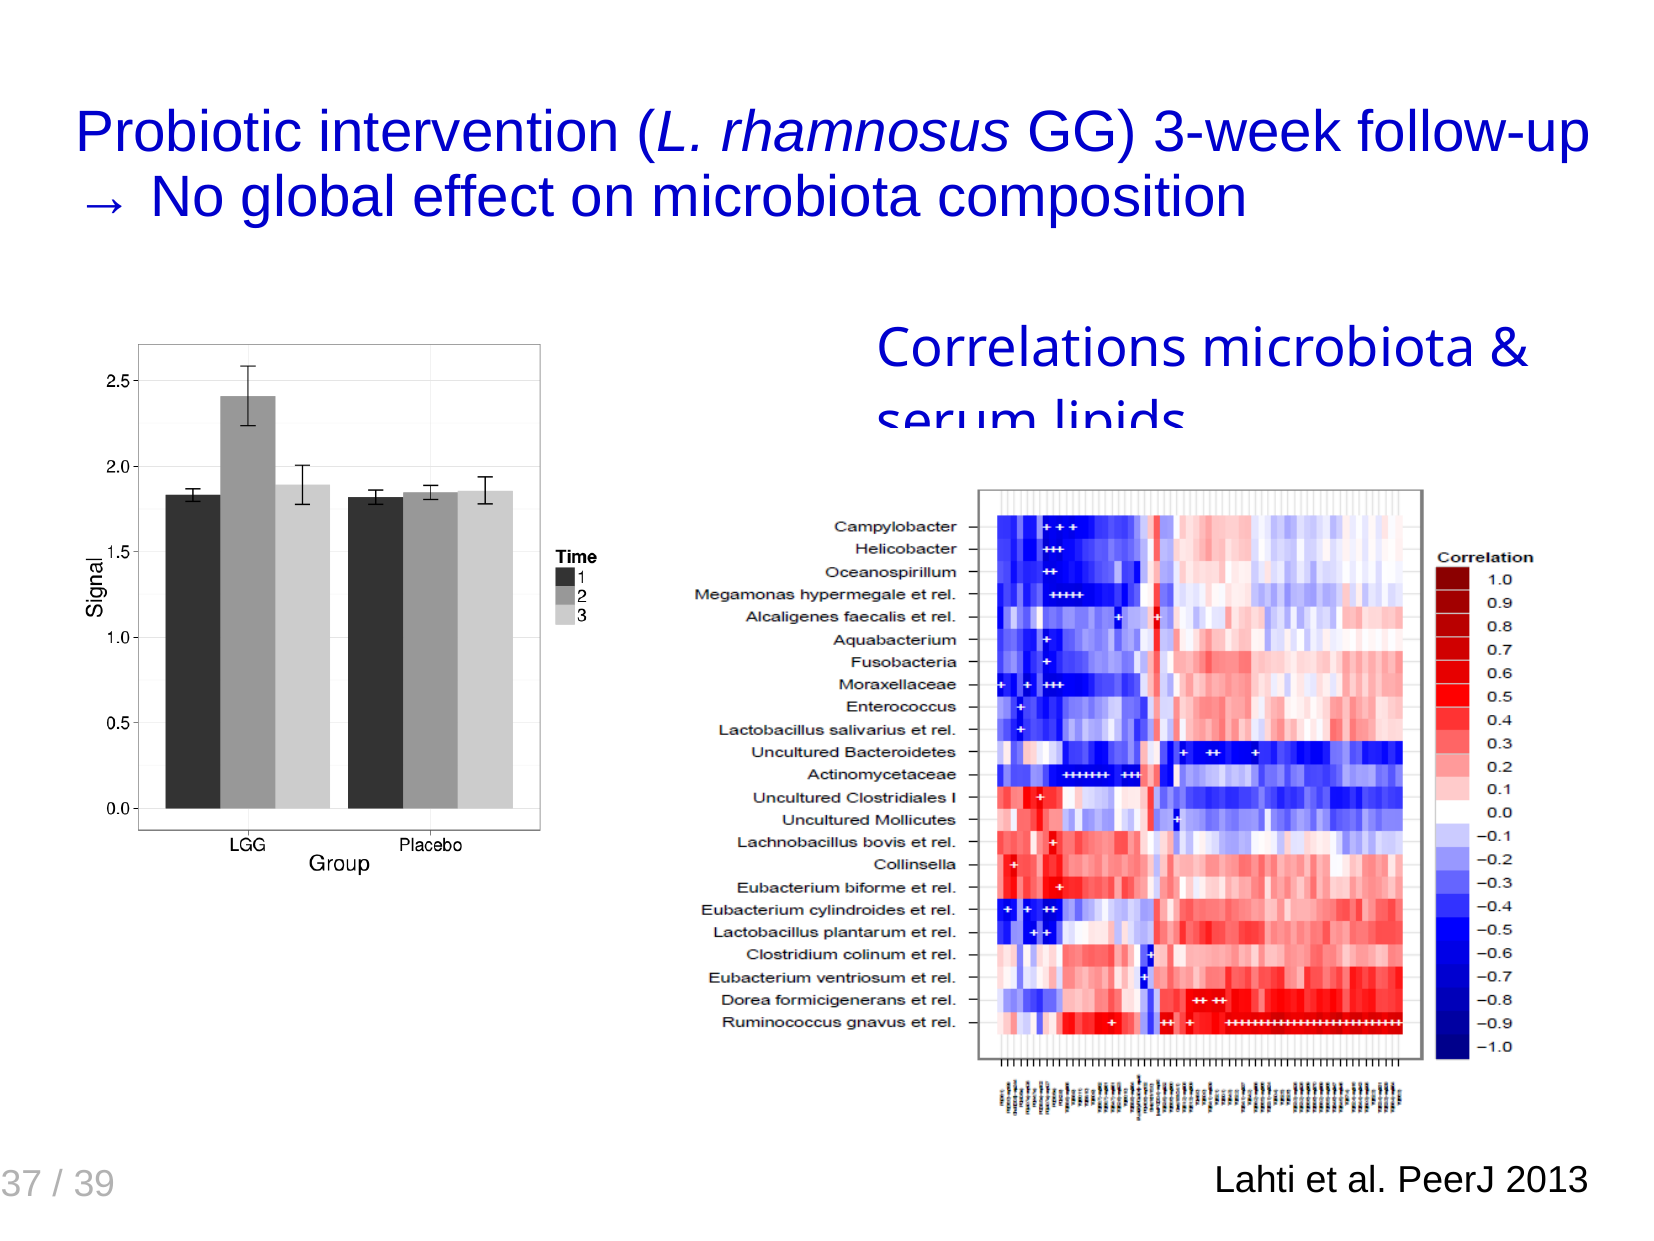

Probiotic intervention (L. rhamnosus GG) 3-week follow-up
→ No global effect on microbiota composition
Correlations microbiota &
serum lipids
Lahti et al. PeerJ 2013